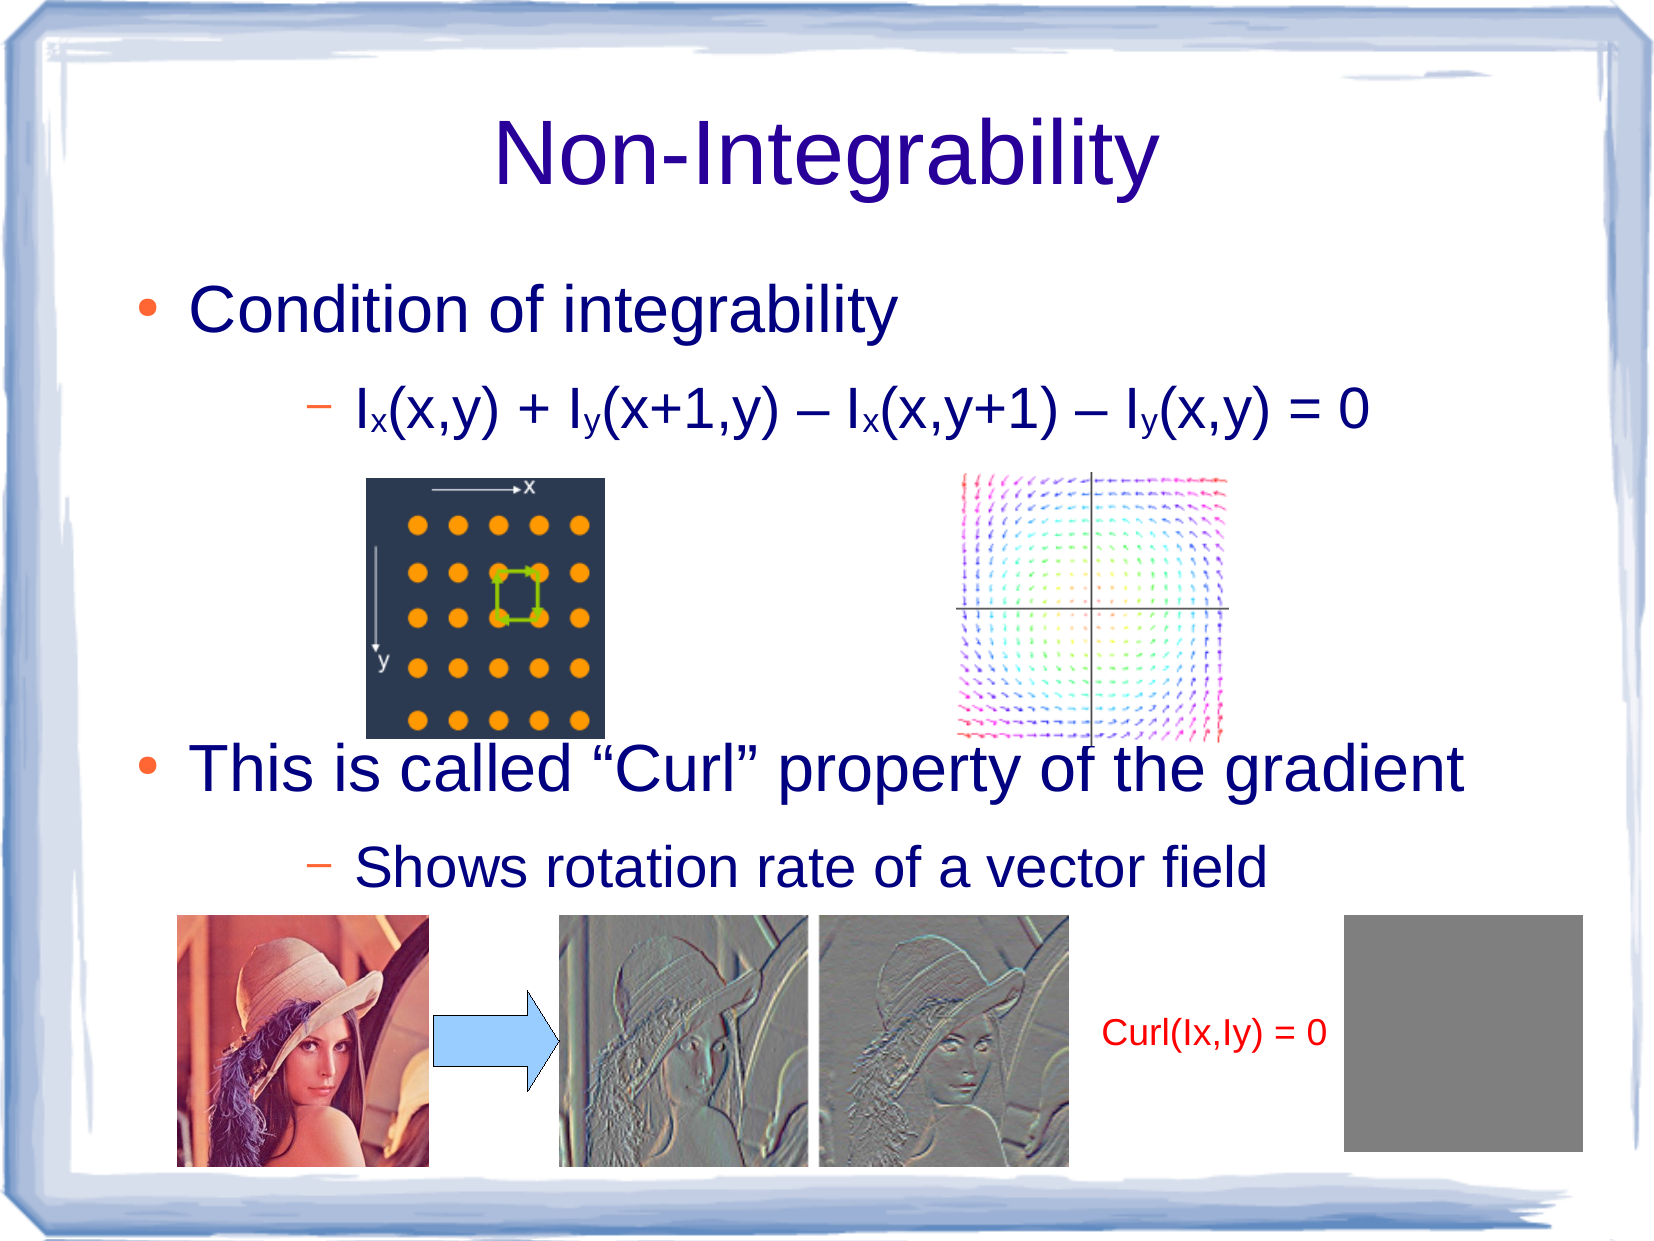

# Non-Integrability
Condition of integrability
Ix(x,y) + Iy(x+1,y) – Ix(x,y+1) – Iy(x,y) = 0
This is called “Curl” property of the gradient
Shows rotation rate of a vector field
Curl(Ix,Iy) = 0